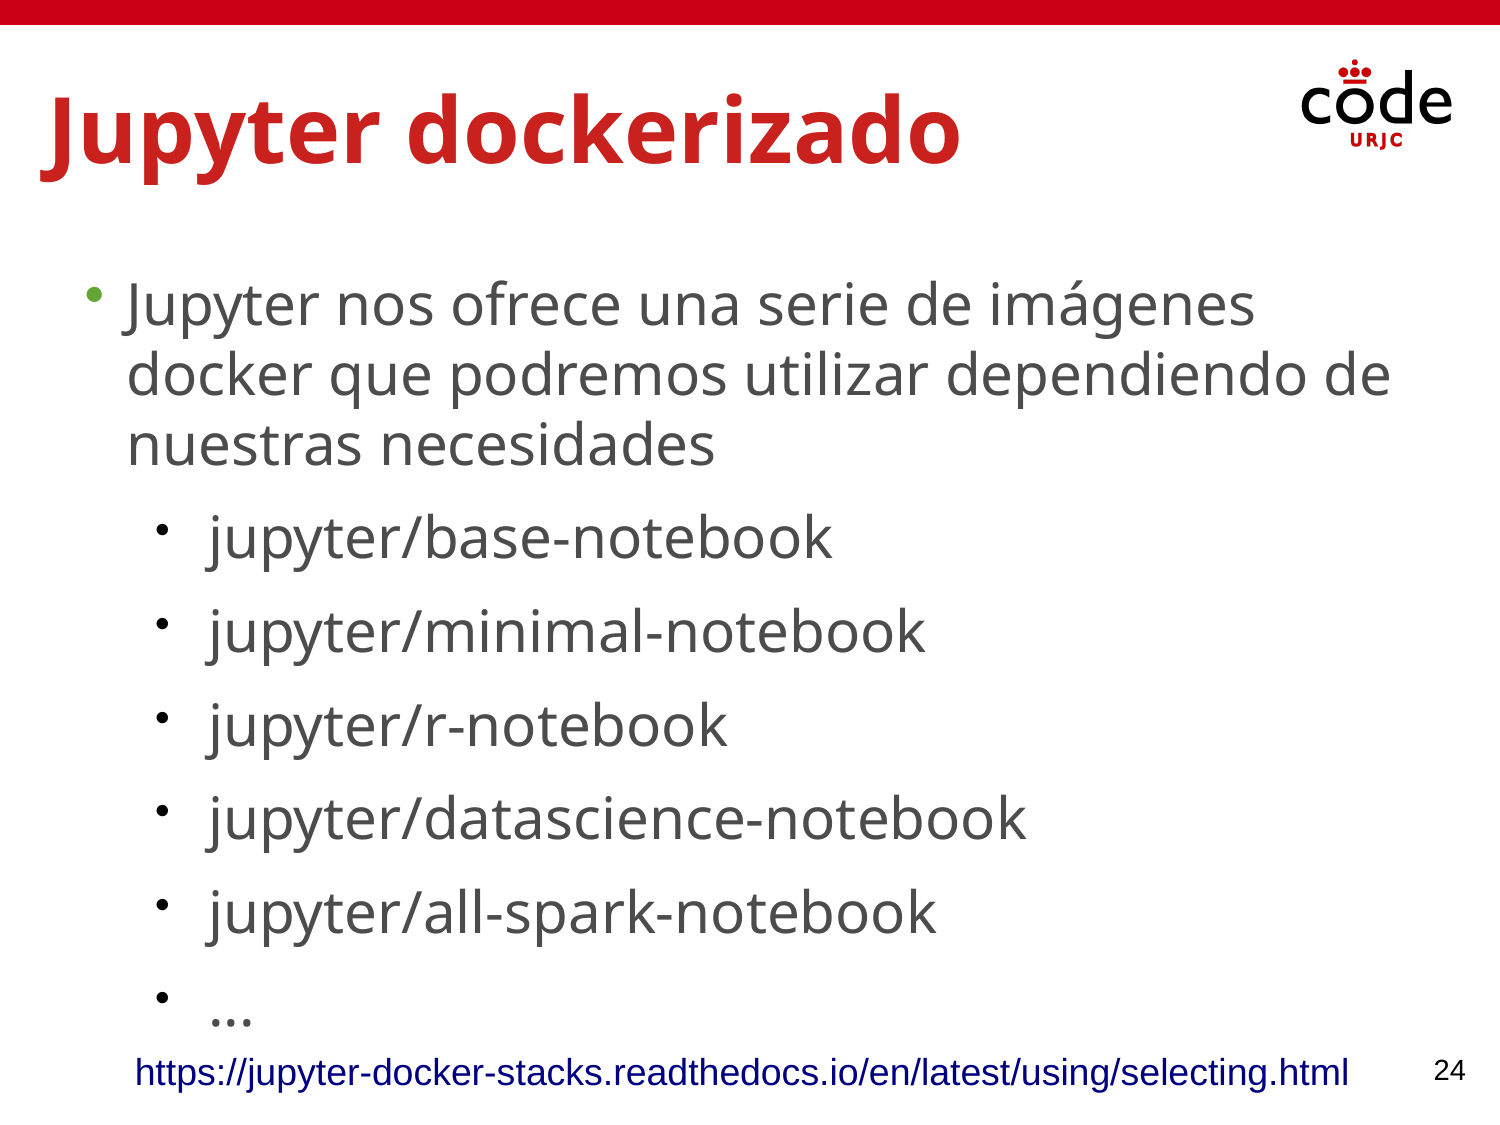

# Jupyter dockerizado
Jupyter nos ofrece una serie de imágenes docker que podremos utilizar dependiendo de nuestras necesidades
jupyter/base-notebook
jupyter/minimal-notebook
jupyter/r-notebook
jupyter/datascience-notebook
jupyter/all-spark-notebook
...
https://jupyter-docker-stacks.readthedocs.io/en/latest/using/selecting.html